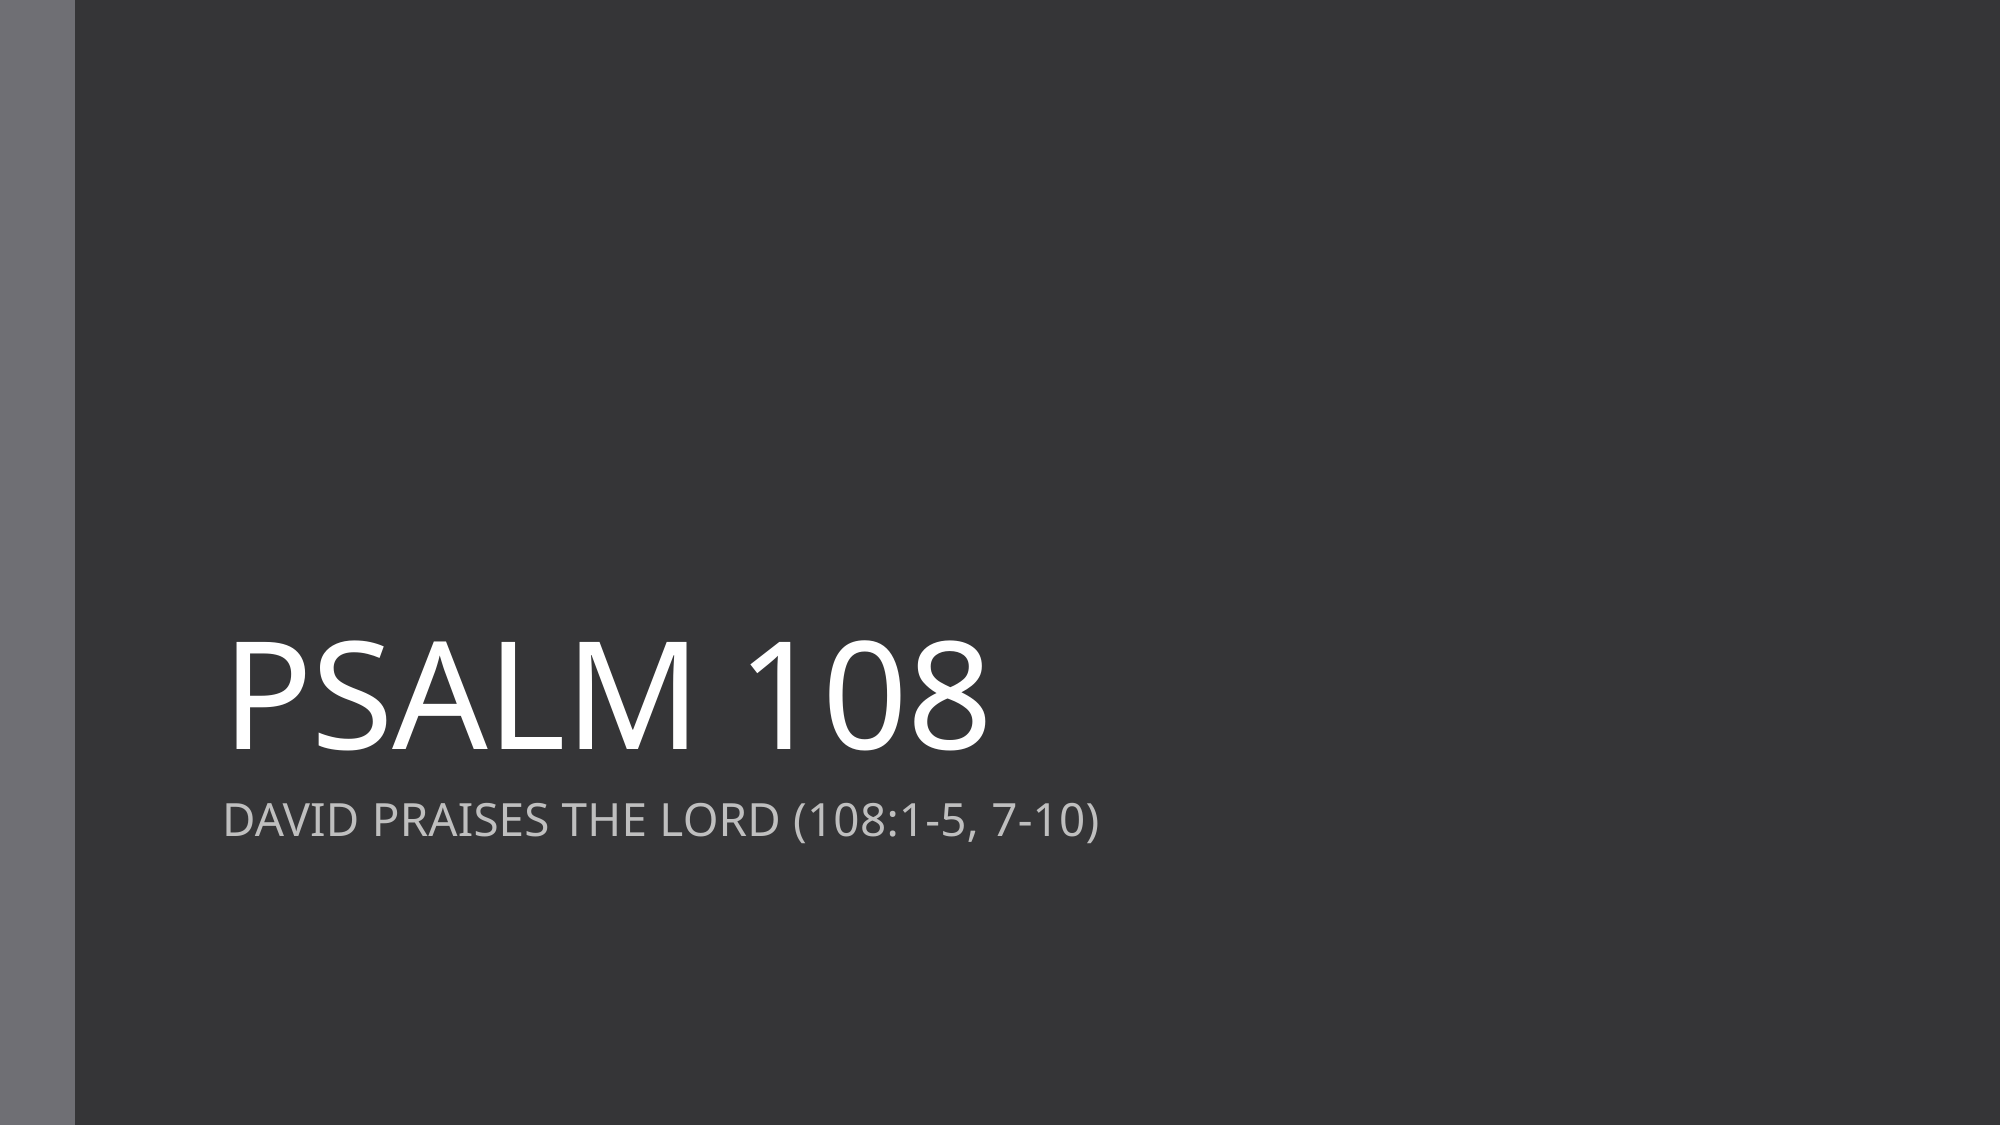

# PSALM 108
DAVID PRAISES THE LORD (108:1-5, 7-10)